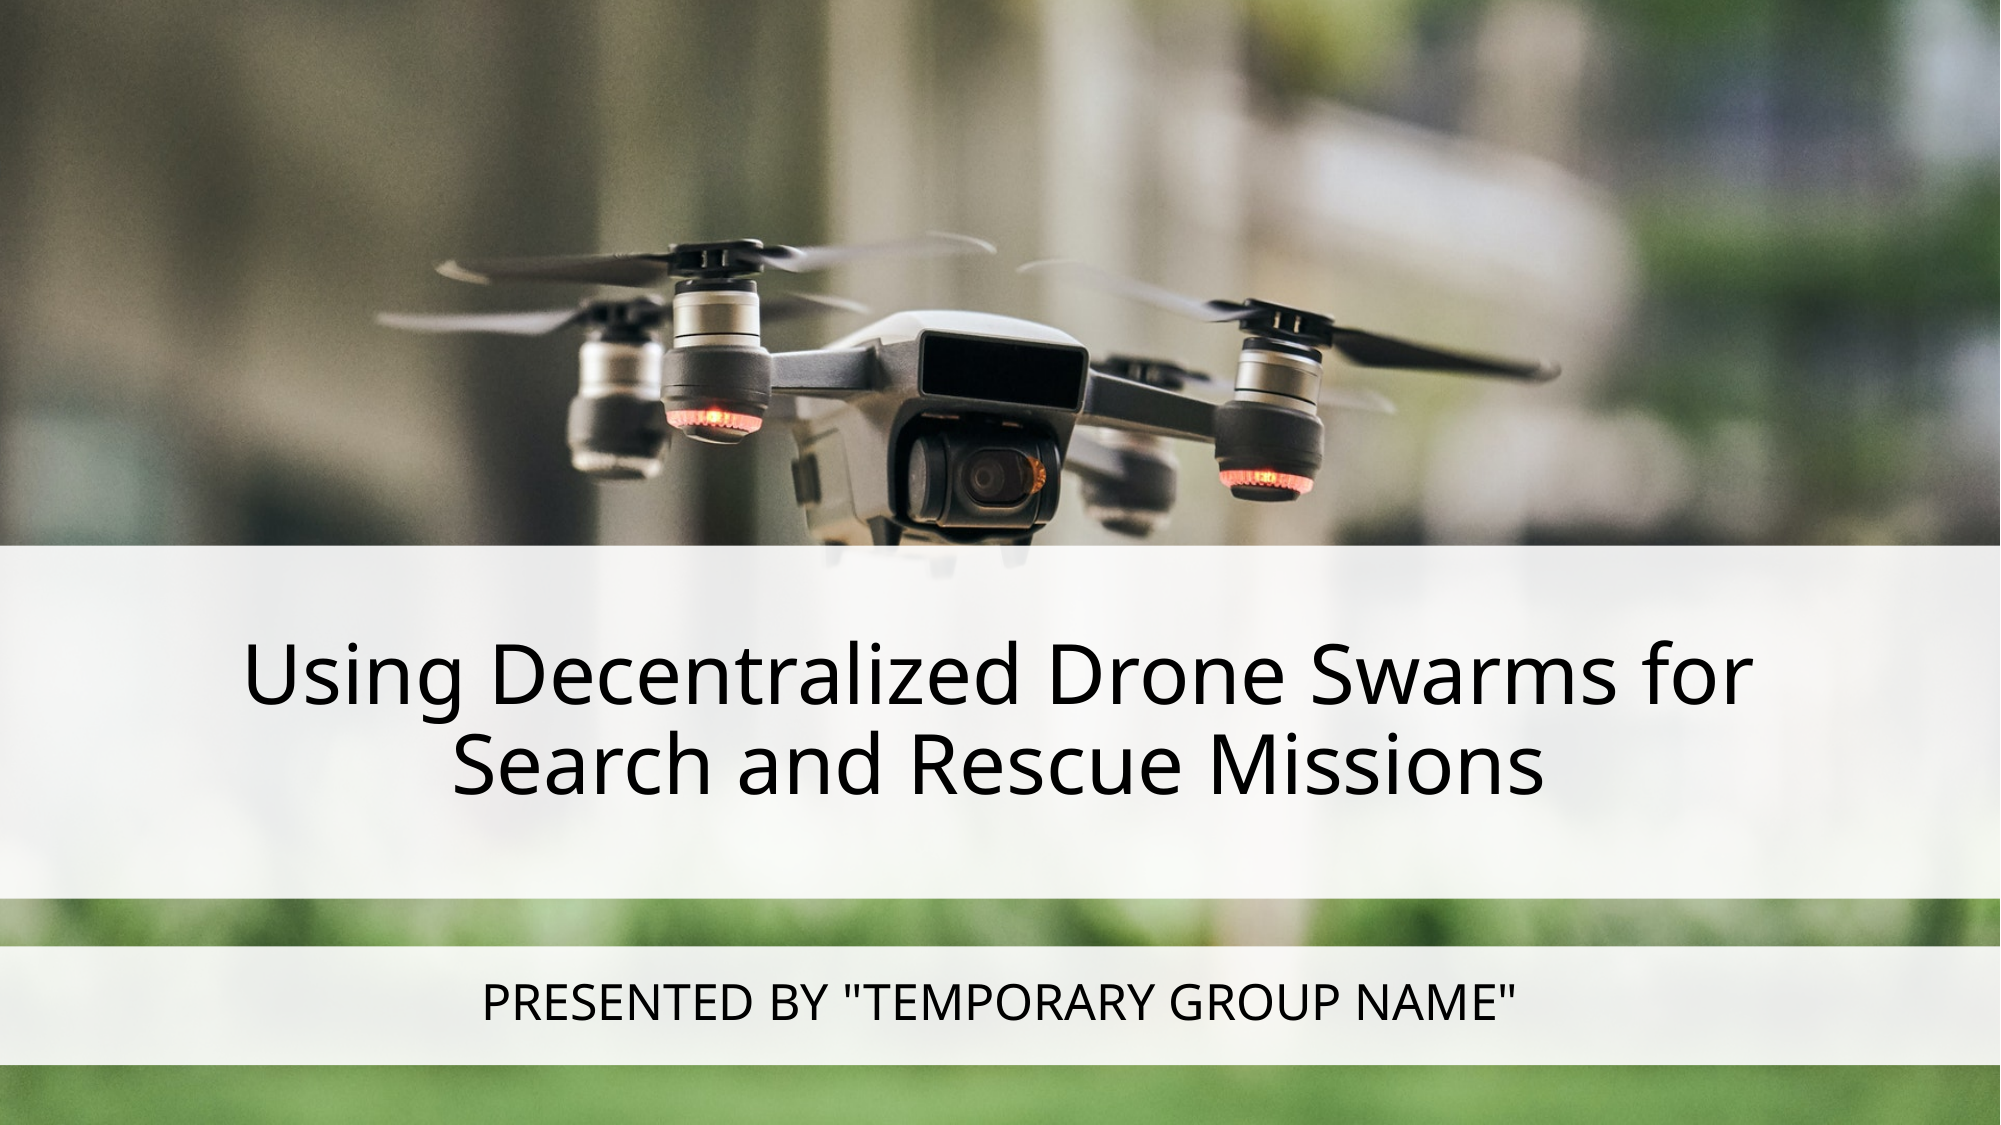

Using Decentralized Drone Swarms for Search and Rescue Missions
PRESENTED BY "TEMPORARY GROUP NAME"